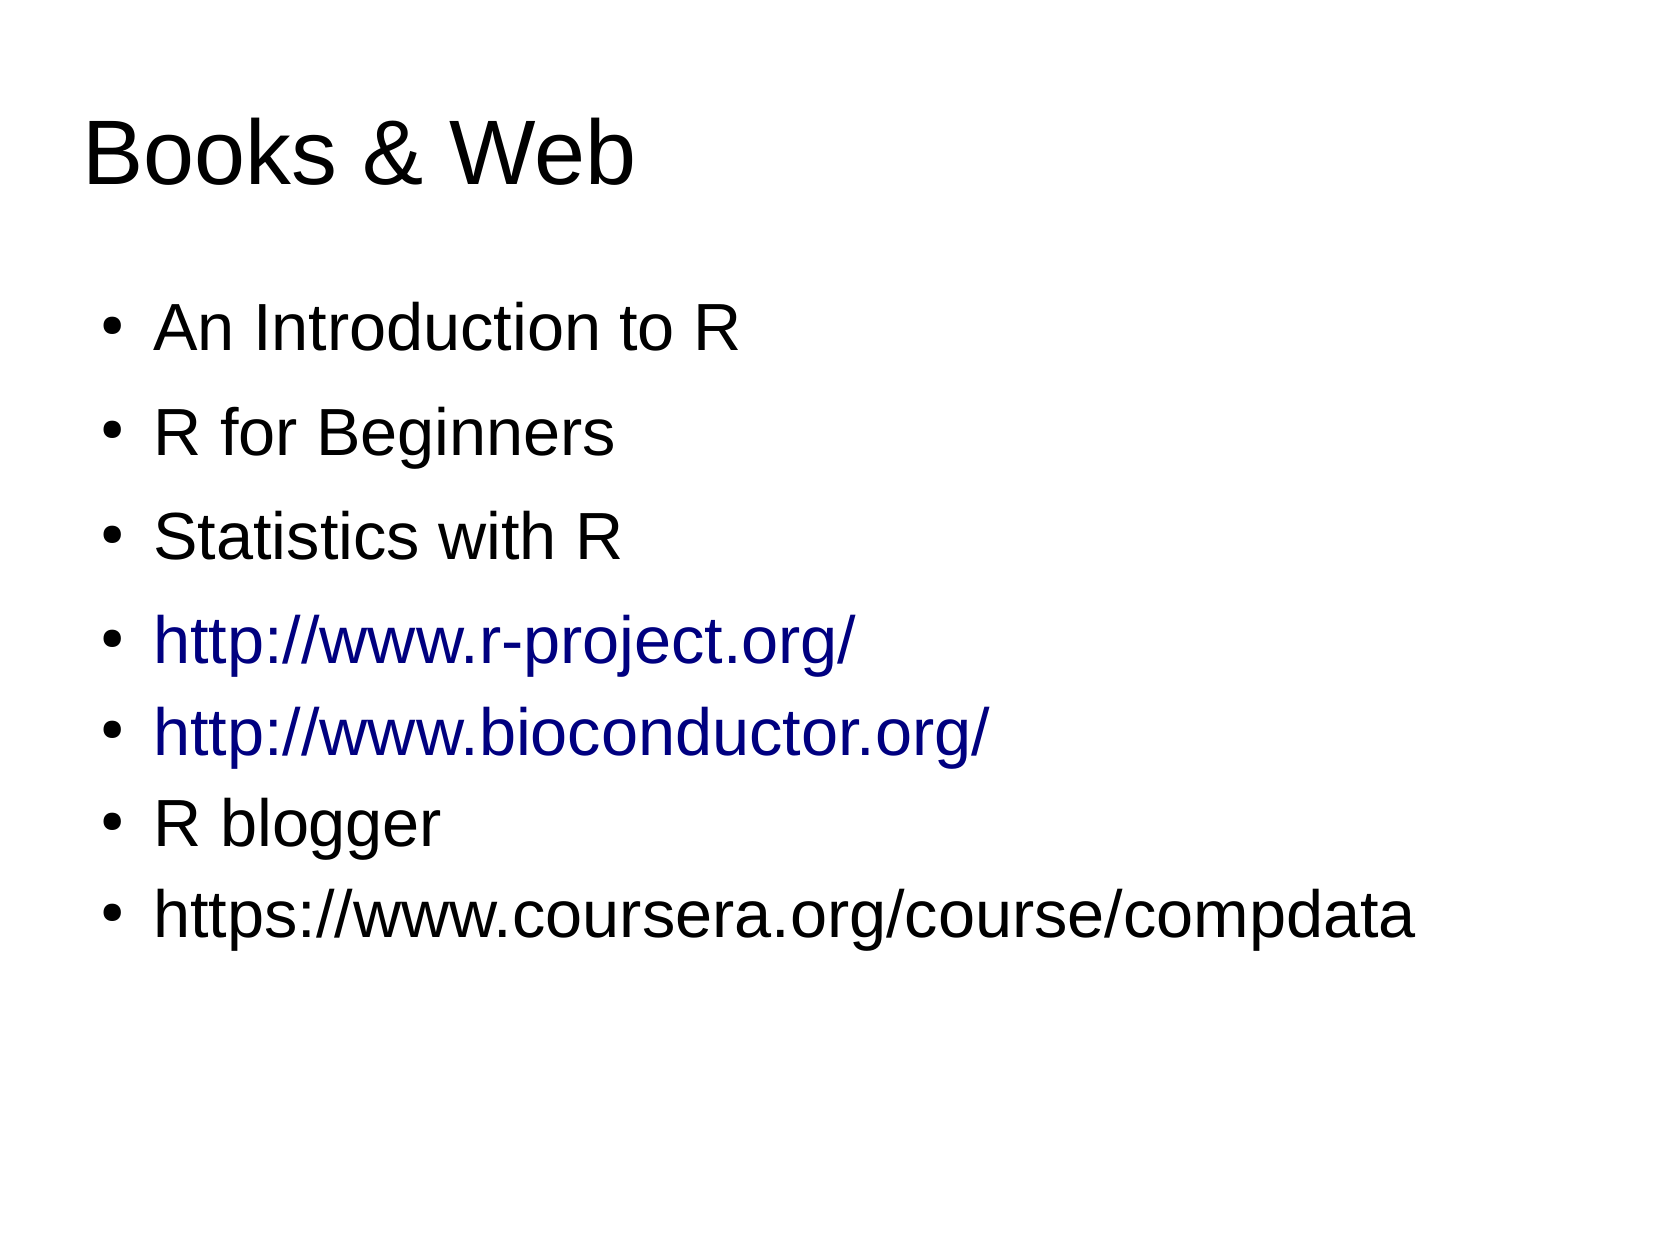

# Books & Web
An Introduction to R
R for Beginners
Statistics with R
http://www.r-project.org/
http://www.bioconductor.org/
R blogger
https://www.coursera.org/course/compdata